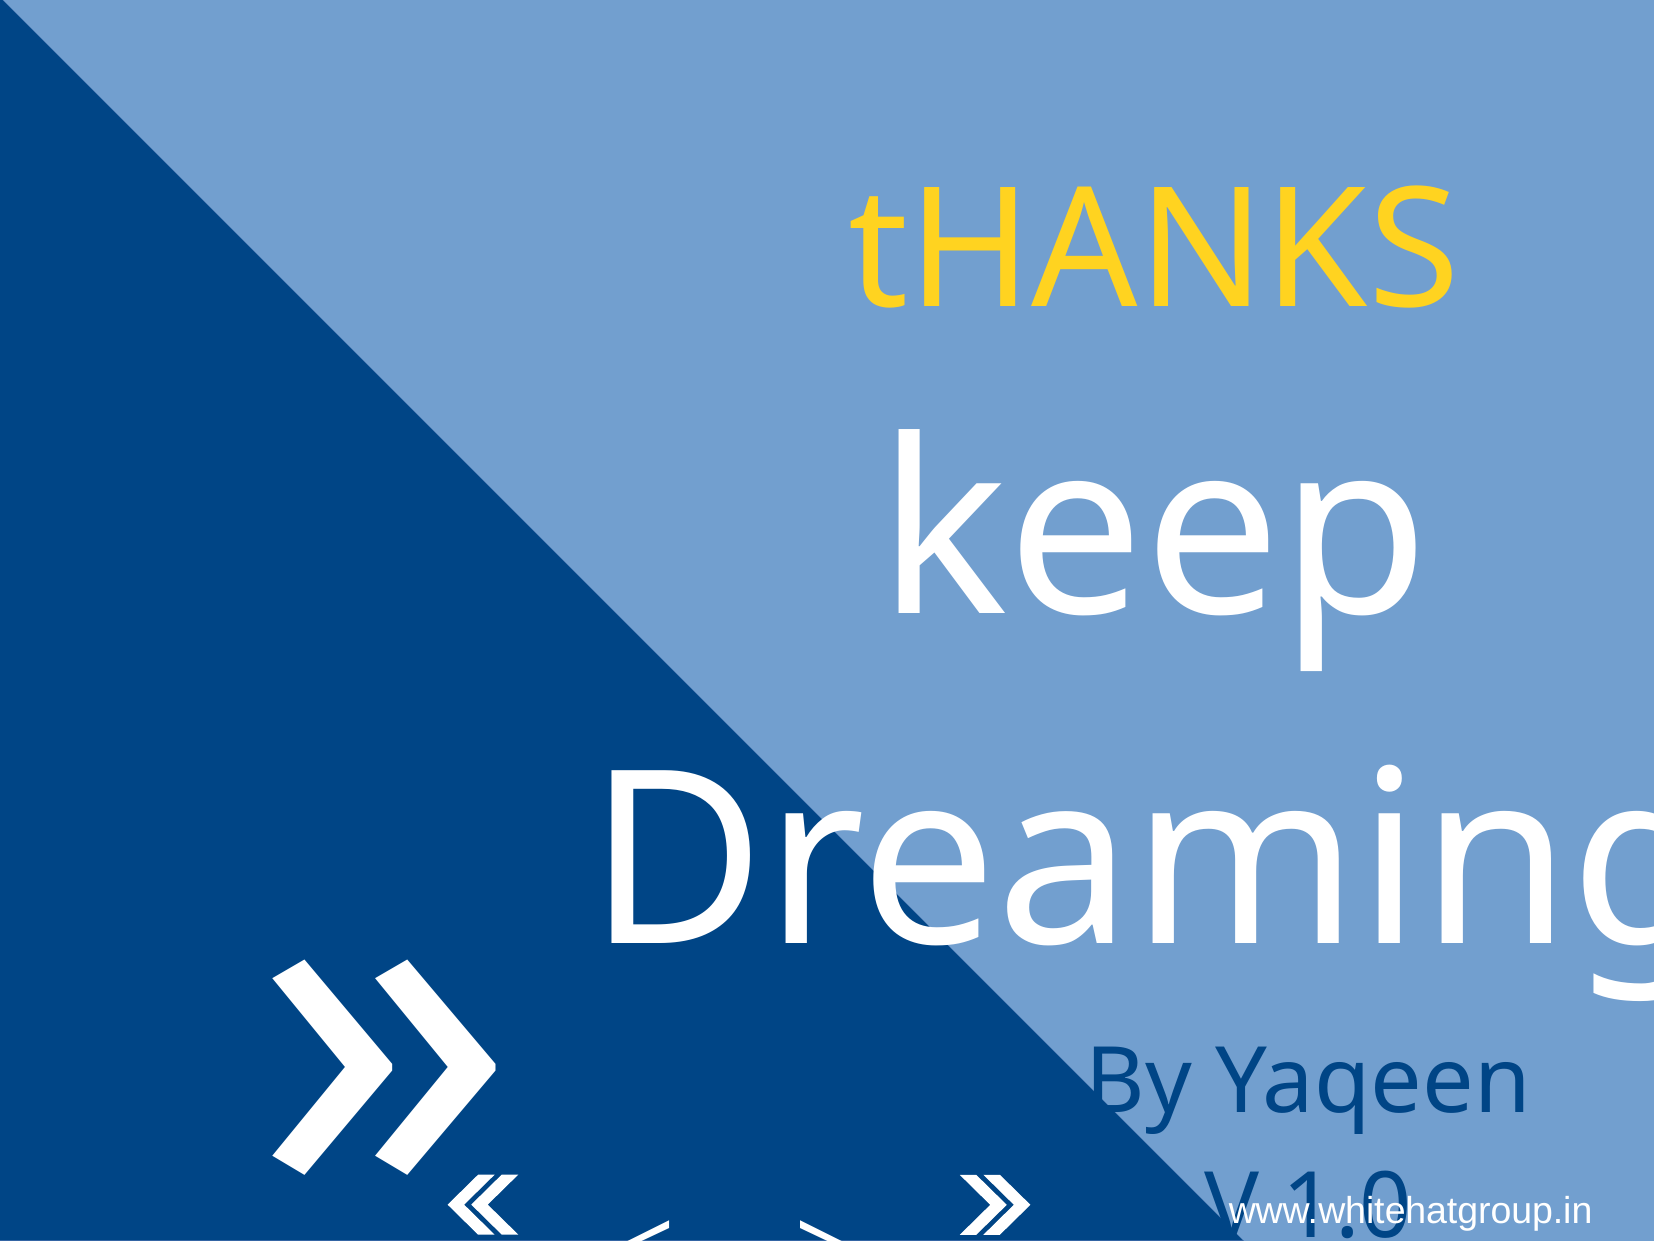

Credits
»
tHANKS
keep
Dreaming
 By Yaqeen
 V 1.0
X
What?
Why?
How Much?
Features
Credits
Who is Yaqeen ?
Who cares!
Right?
I know that the first thing you are going to do is change/edit/delete this slide and put your name on it. And you are most welcome to do it. Because it really doesn't matter. Consider me dead. That you downloaded this presentation template from the archive of a dead-man. That's gonna make you feel a lot better. Trust me :)
Still wanna know me?
<
>
www.whitehatgroup.in